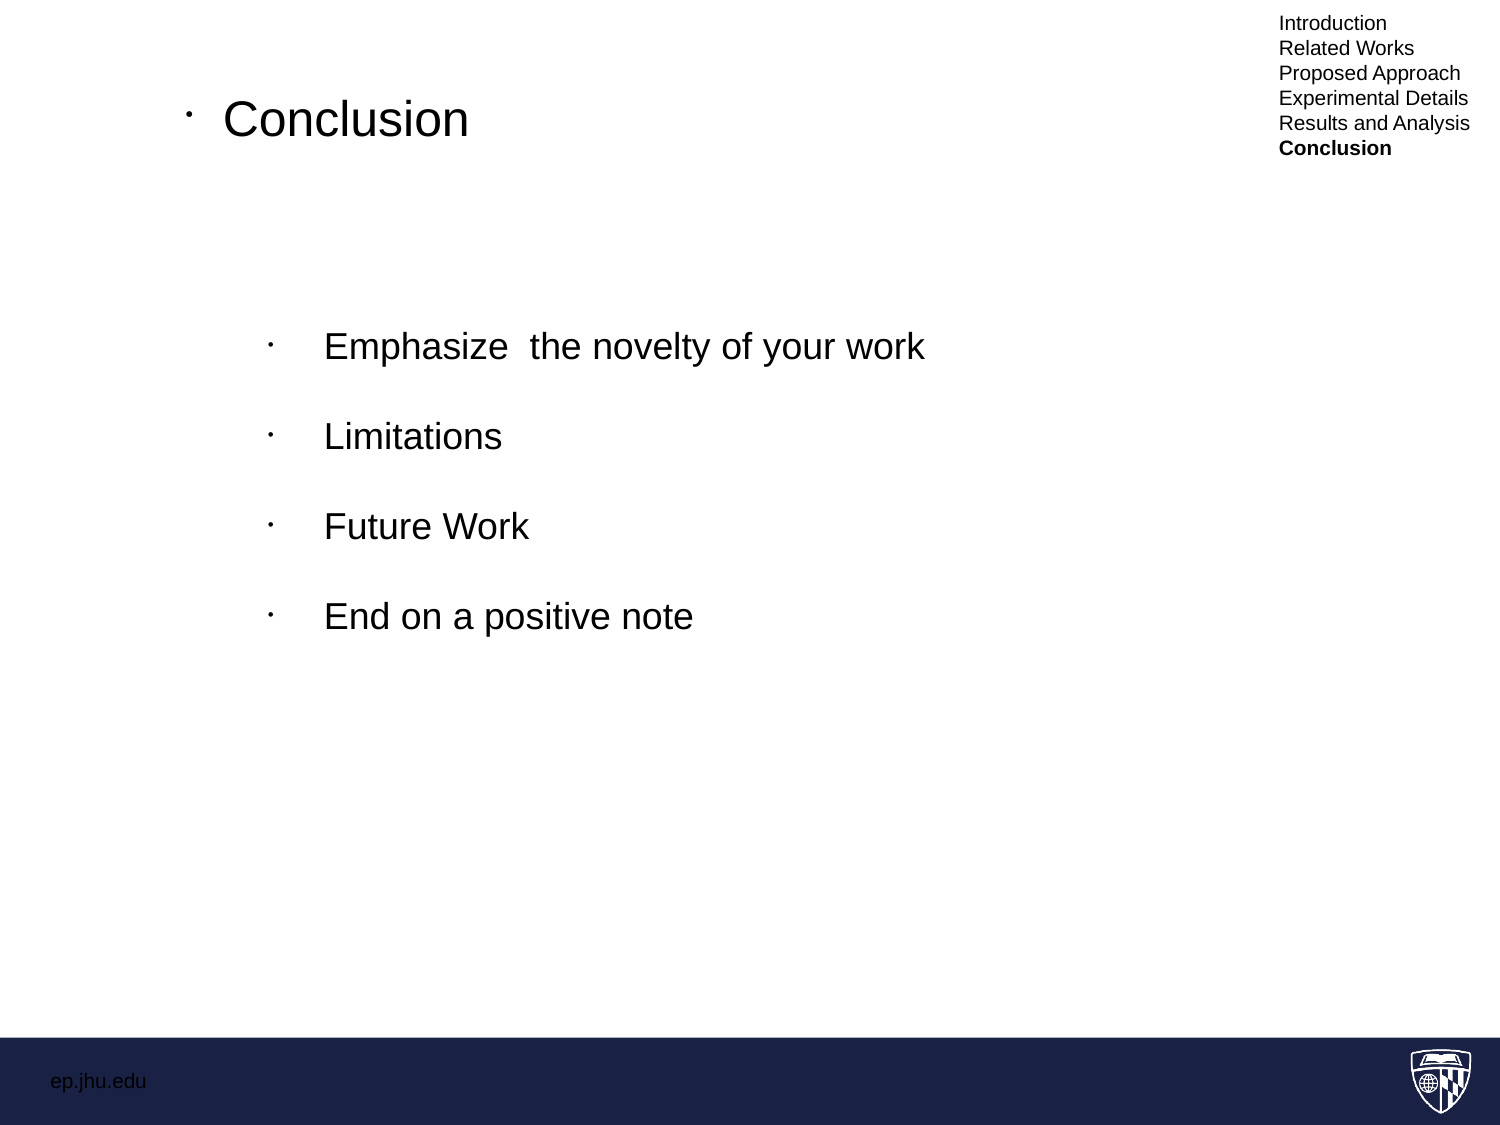

Introduction
Related Works
Proposed Approach
Experimental Details
Results and Analysis
Conclusion
# Conclusion
Emphasize the novelty of your work
Limitations
Future Work
End on a positive note